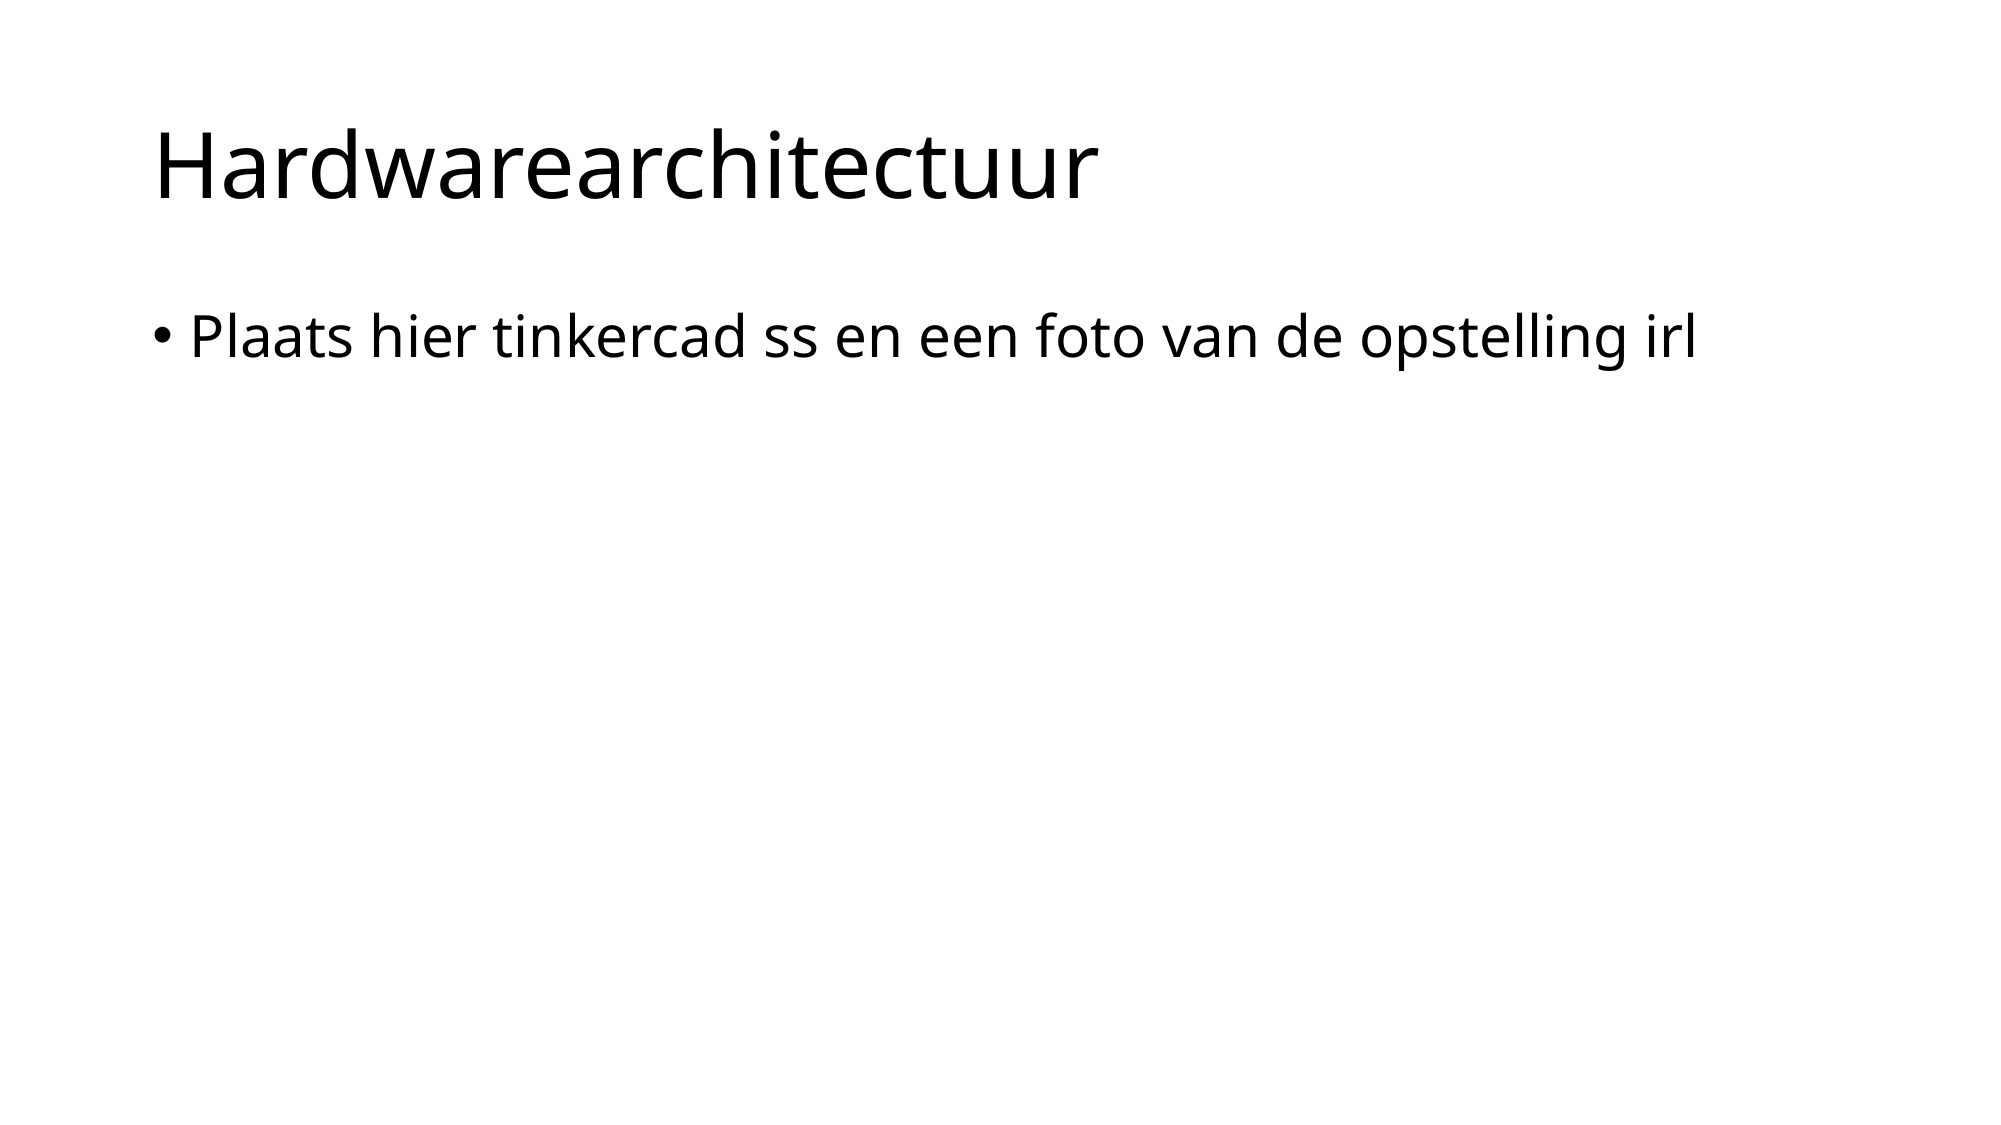

# Hardwarearchitectuur
Plaats hier tinkercad ss en een foto van de opstelling irl